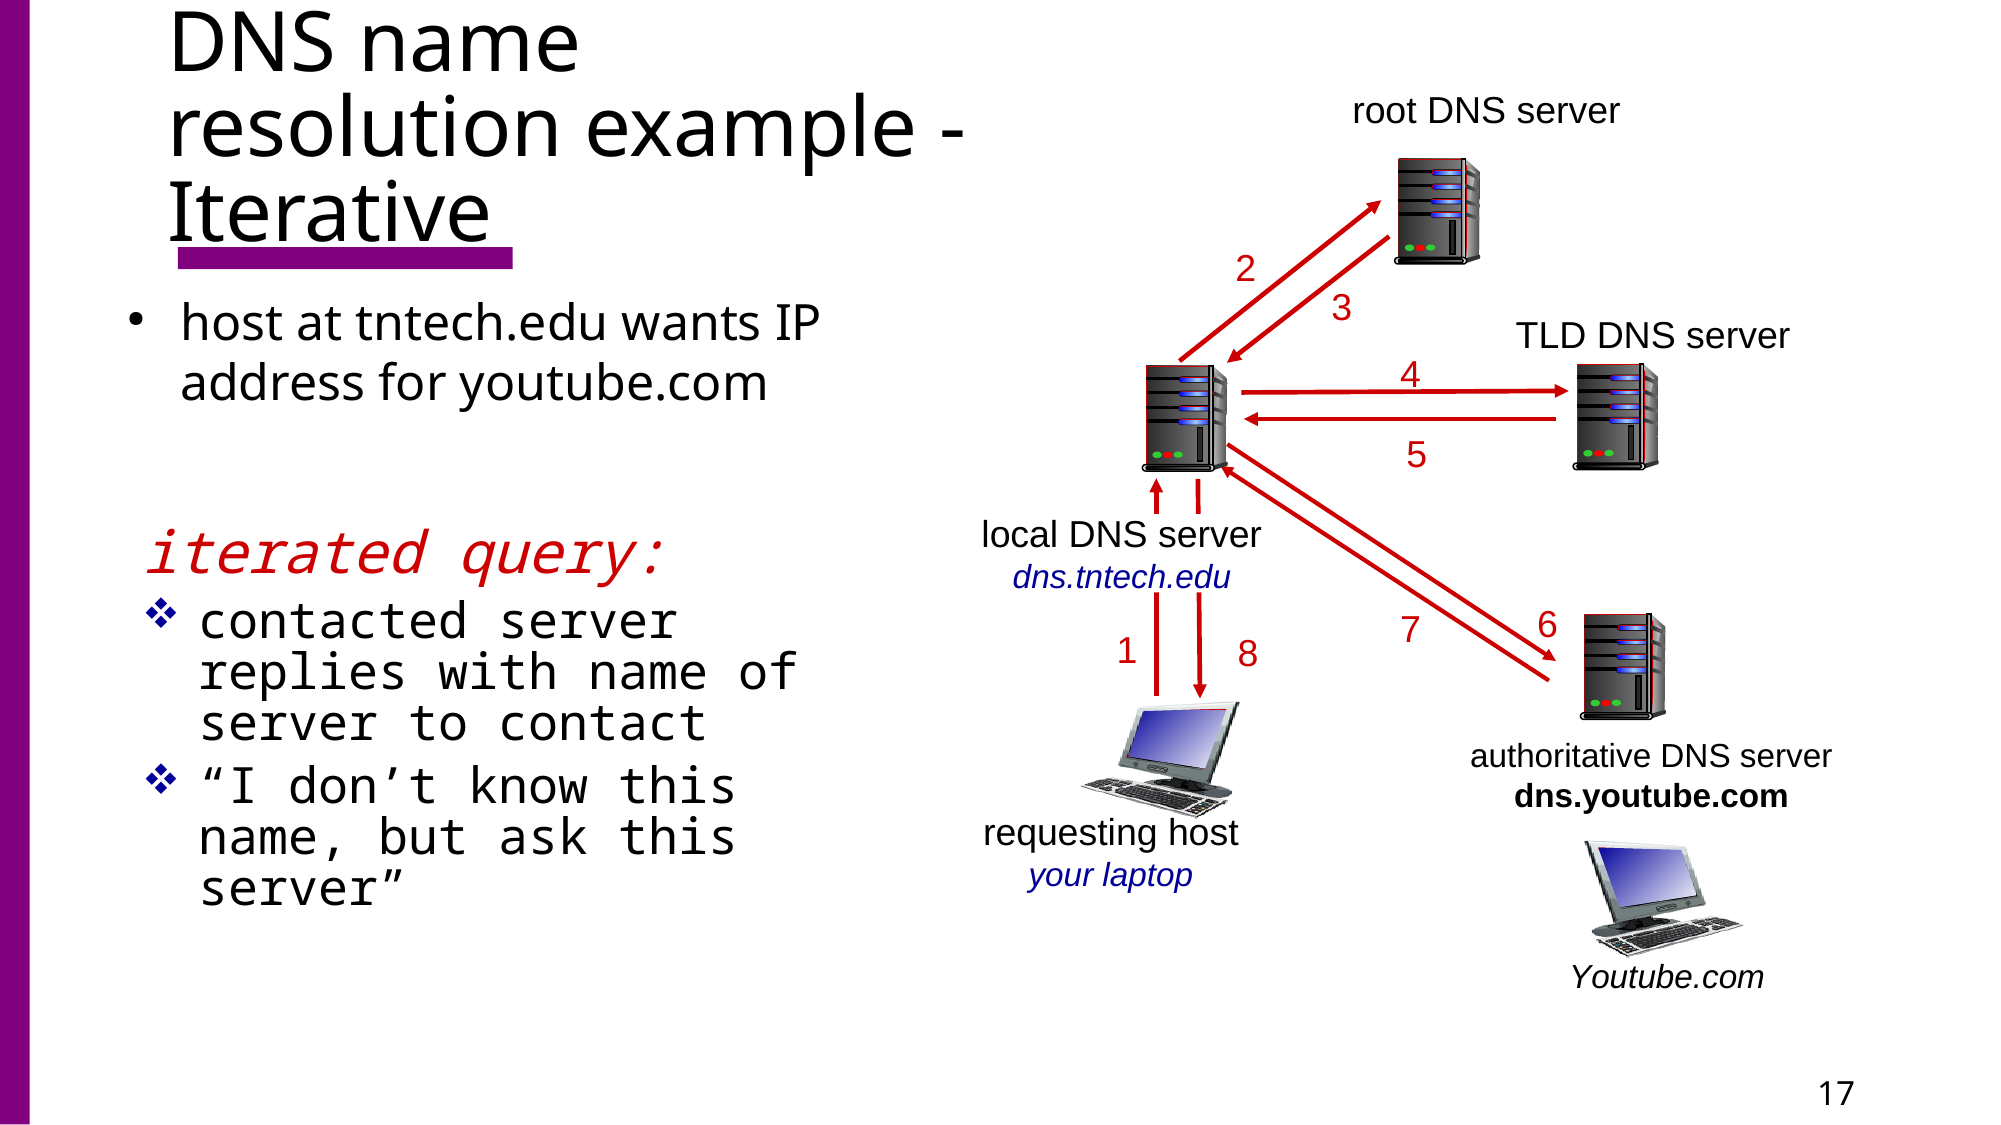

# DNS name resolution example -Iterative
root DNS server
2
3
host at tntech.edu wants IP address for youtube.com
TLD DNS server
4
5
local DNS server
dns.tntech.edu
iterated query:
contacted server replies with name of server to contact
“I don’t know this name, but ask this server”
6
7
1
8
authoritative DNS server
dns.youtube.com
requesting host
your laptop
Youtube.com